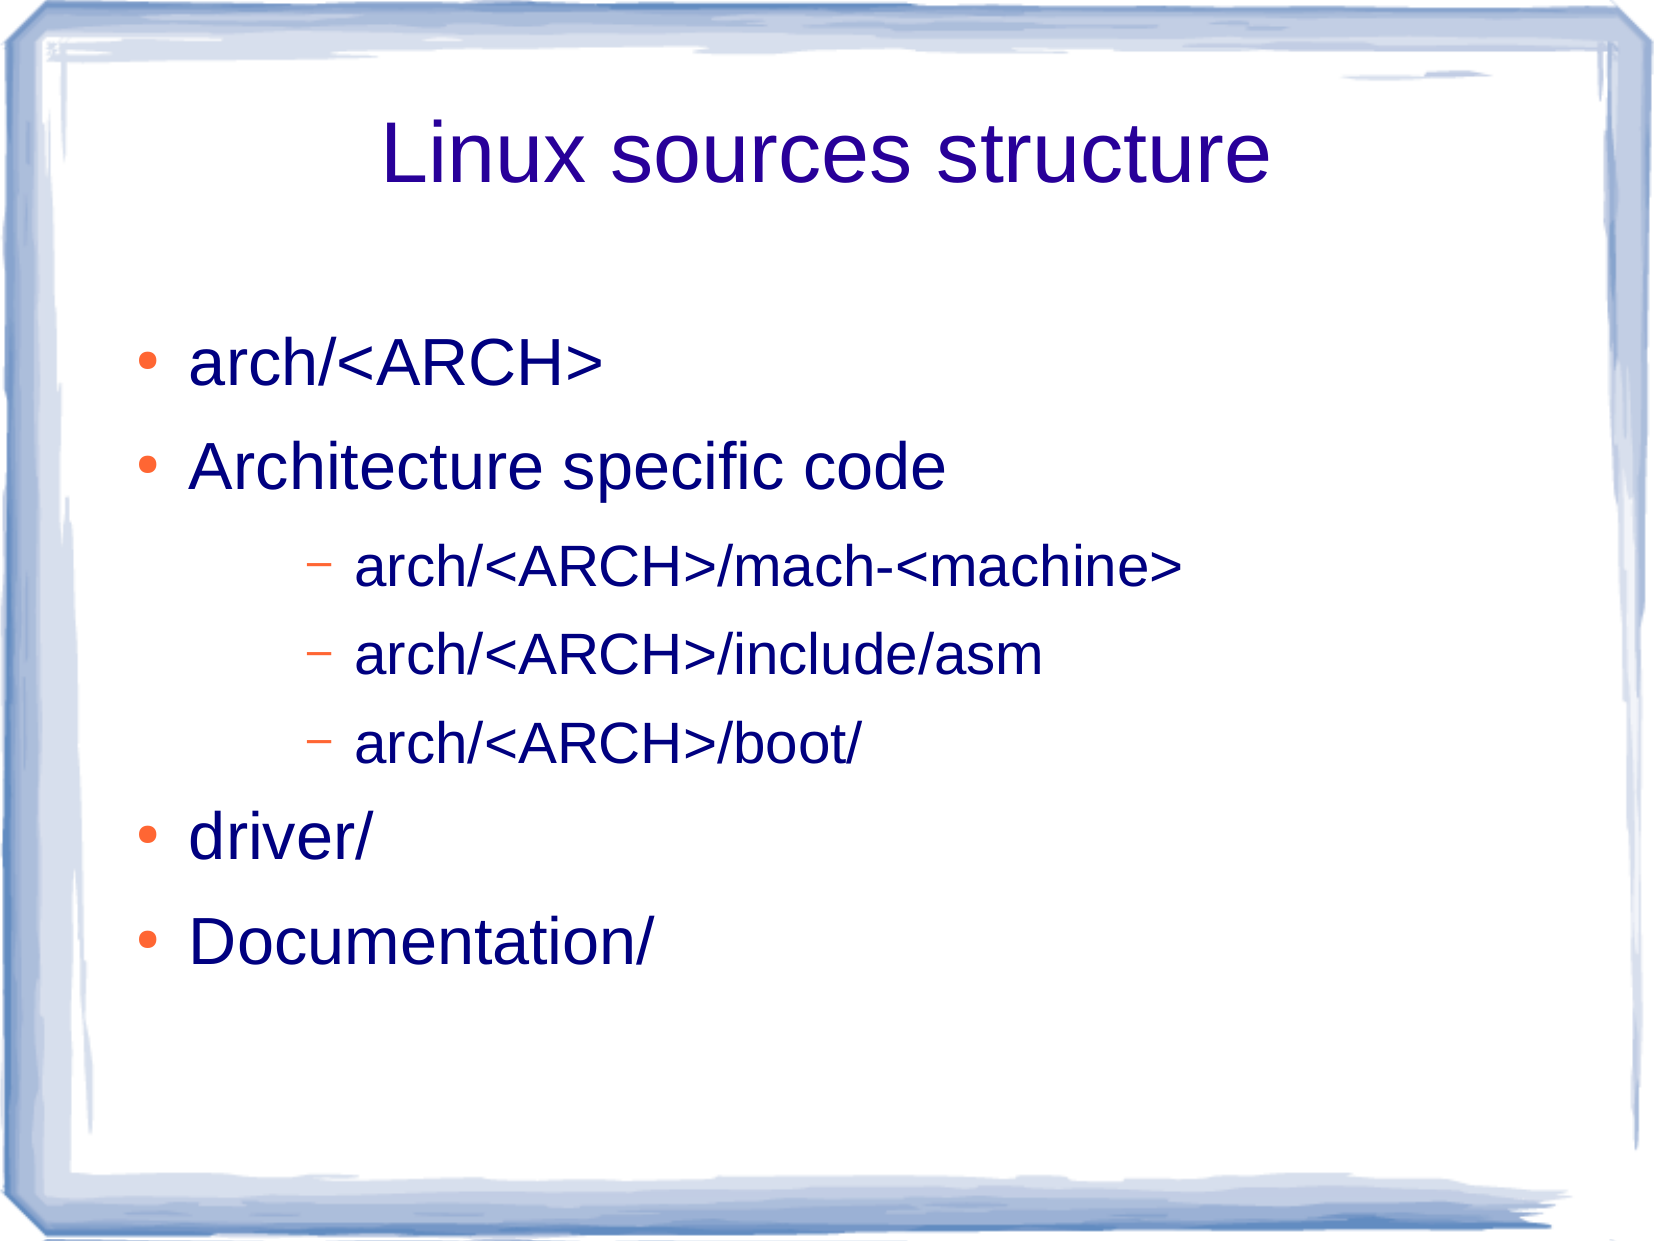

# Linux sources structure
arch/<ARCH>
Architecture specific code
arch/<ARCH>/mach-<machine>
arch/<ARCH>/include/asm
arch/<ARCH>/boot/
driver/
Documentation/